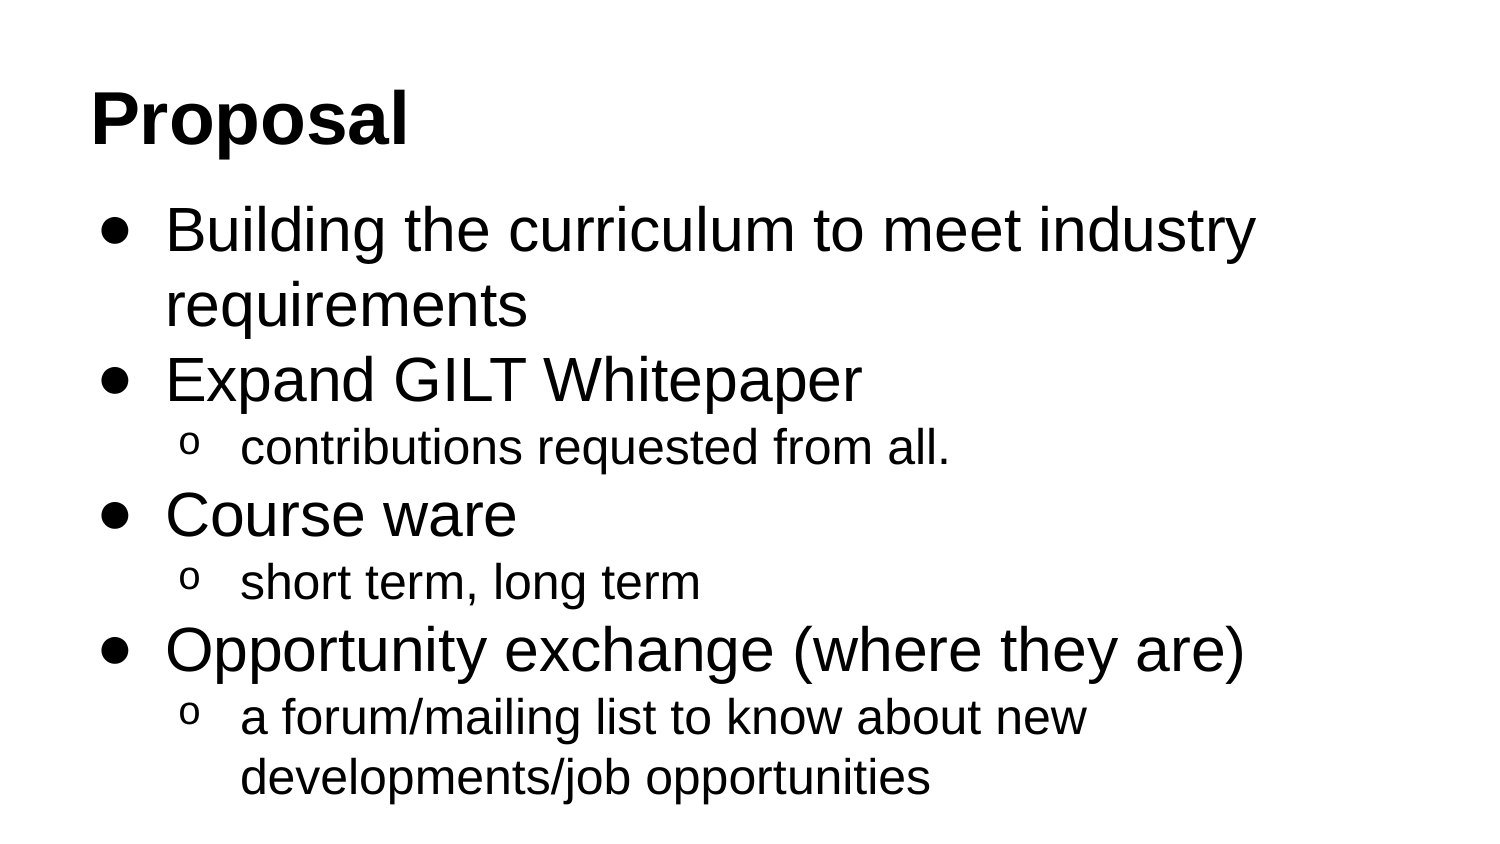

# Proposal
Building the curriculum to meet industry requirements
Expand GILT Whitepaper
contributions requested from all.
Course ware
short term, long term
Opportunity exchange (where they are)
a forum/mailing list to know about new developments/job opportunities